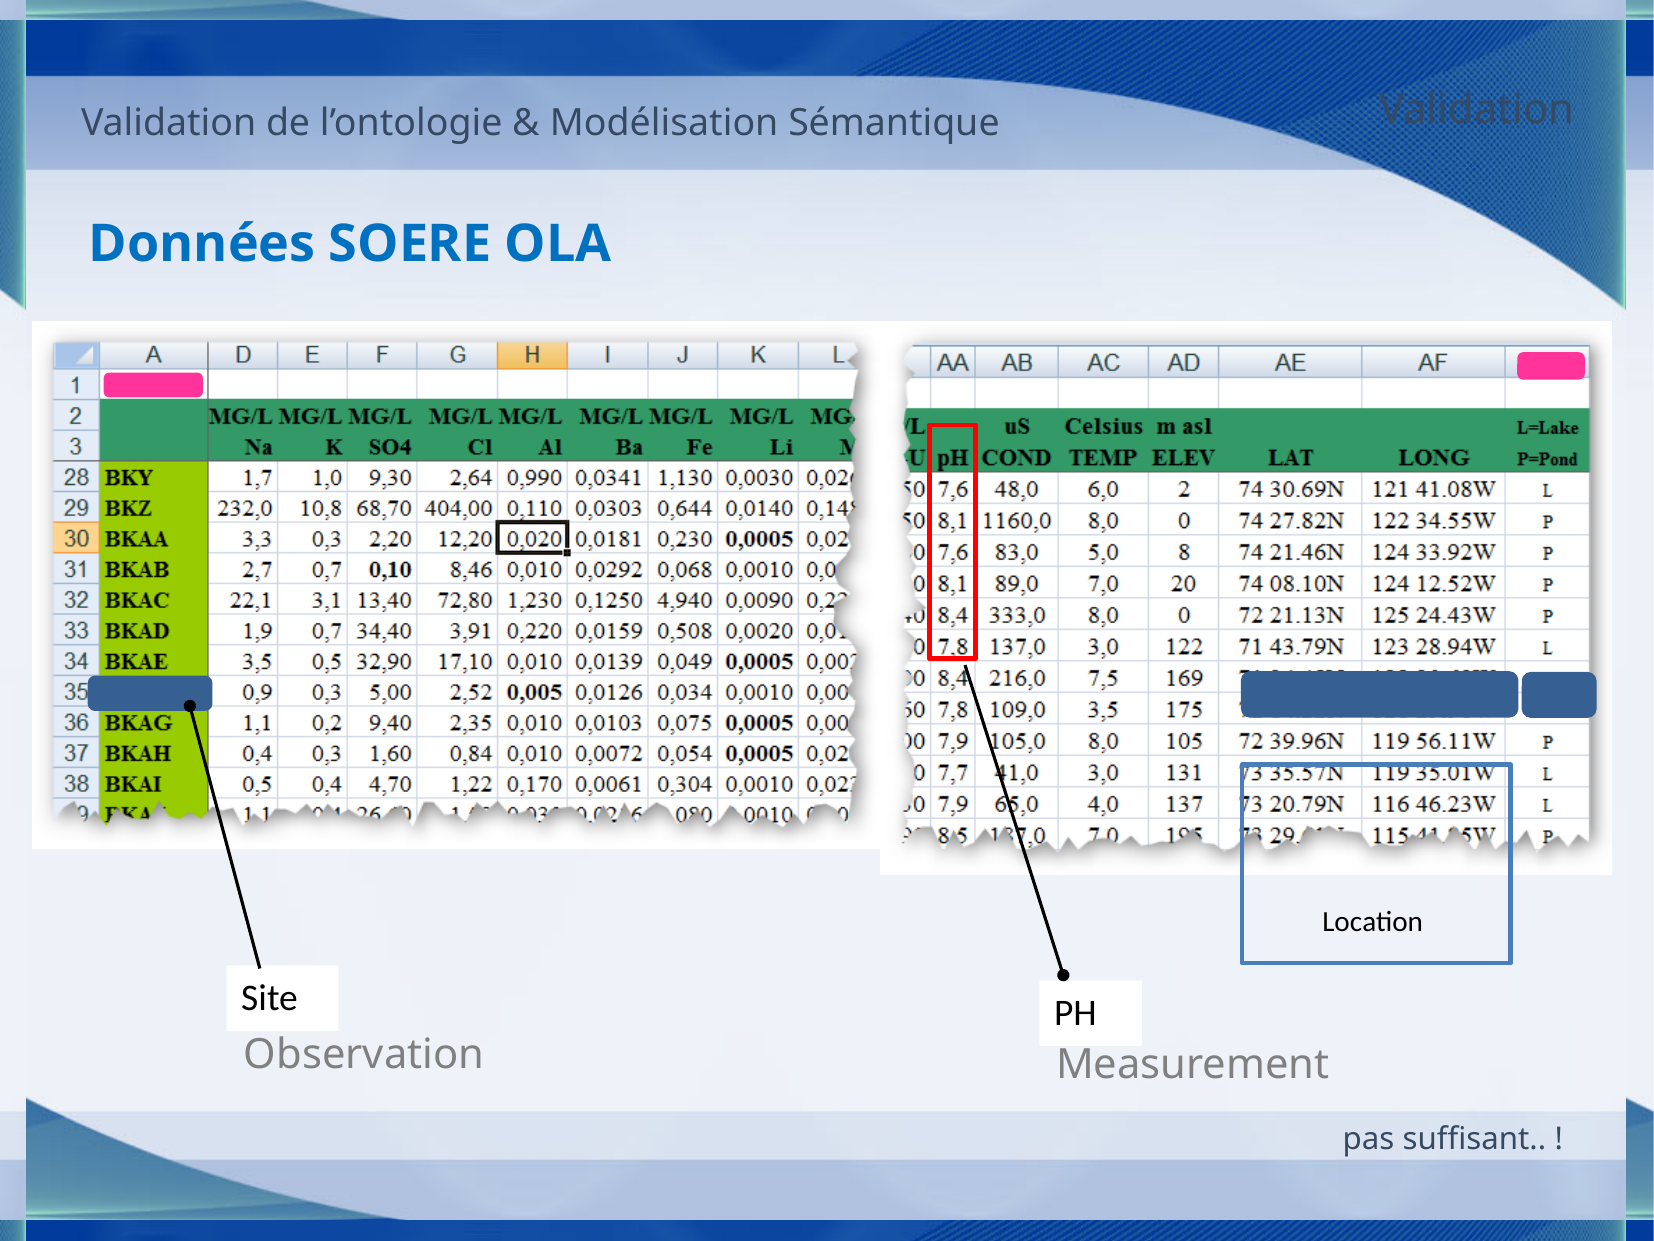

# Validation
Validation de l’ontologie & Modélisation Sémantique
Données SOERE OLA
Location
Site
PH
Observation
Measurement
pas suffisant.. !